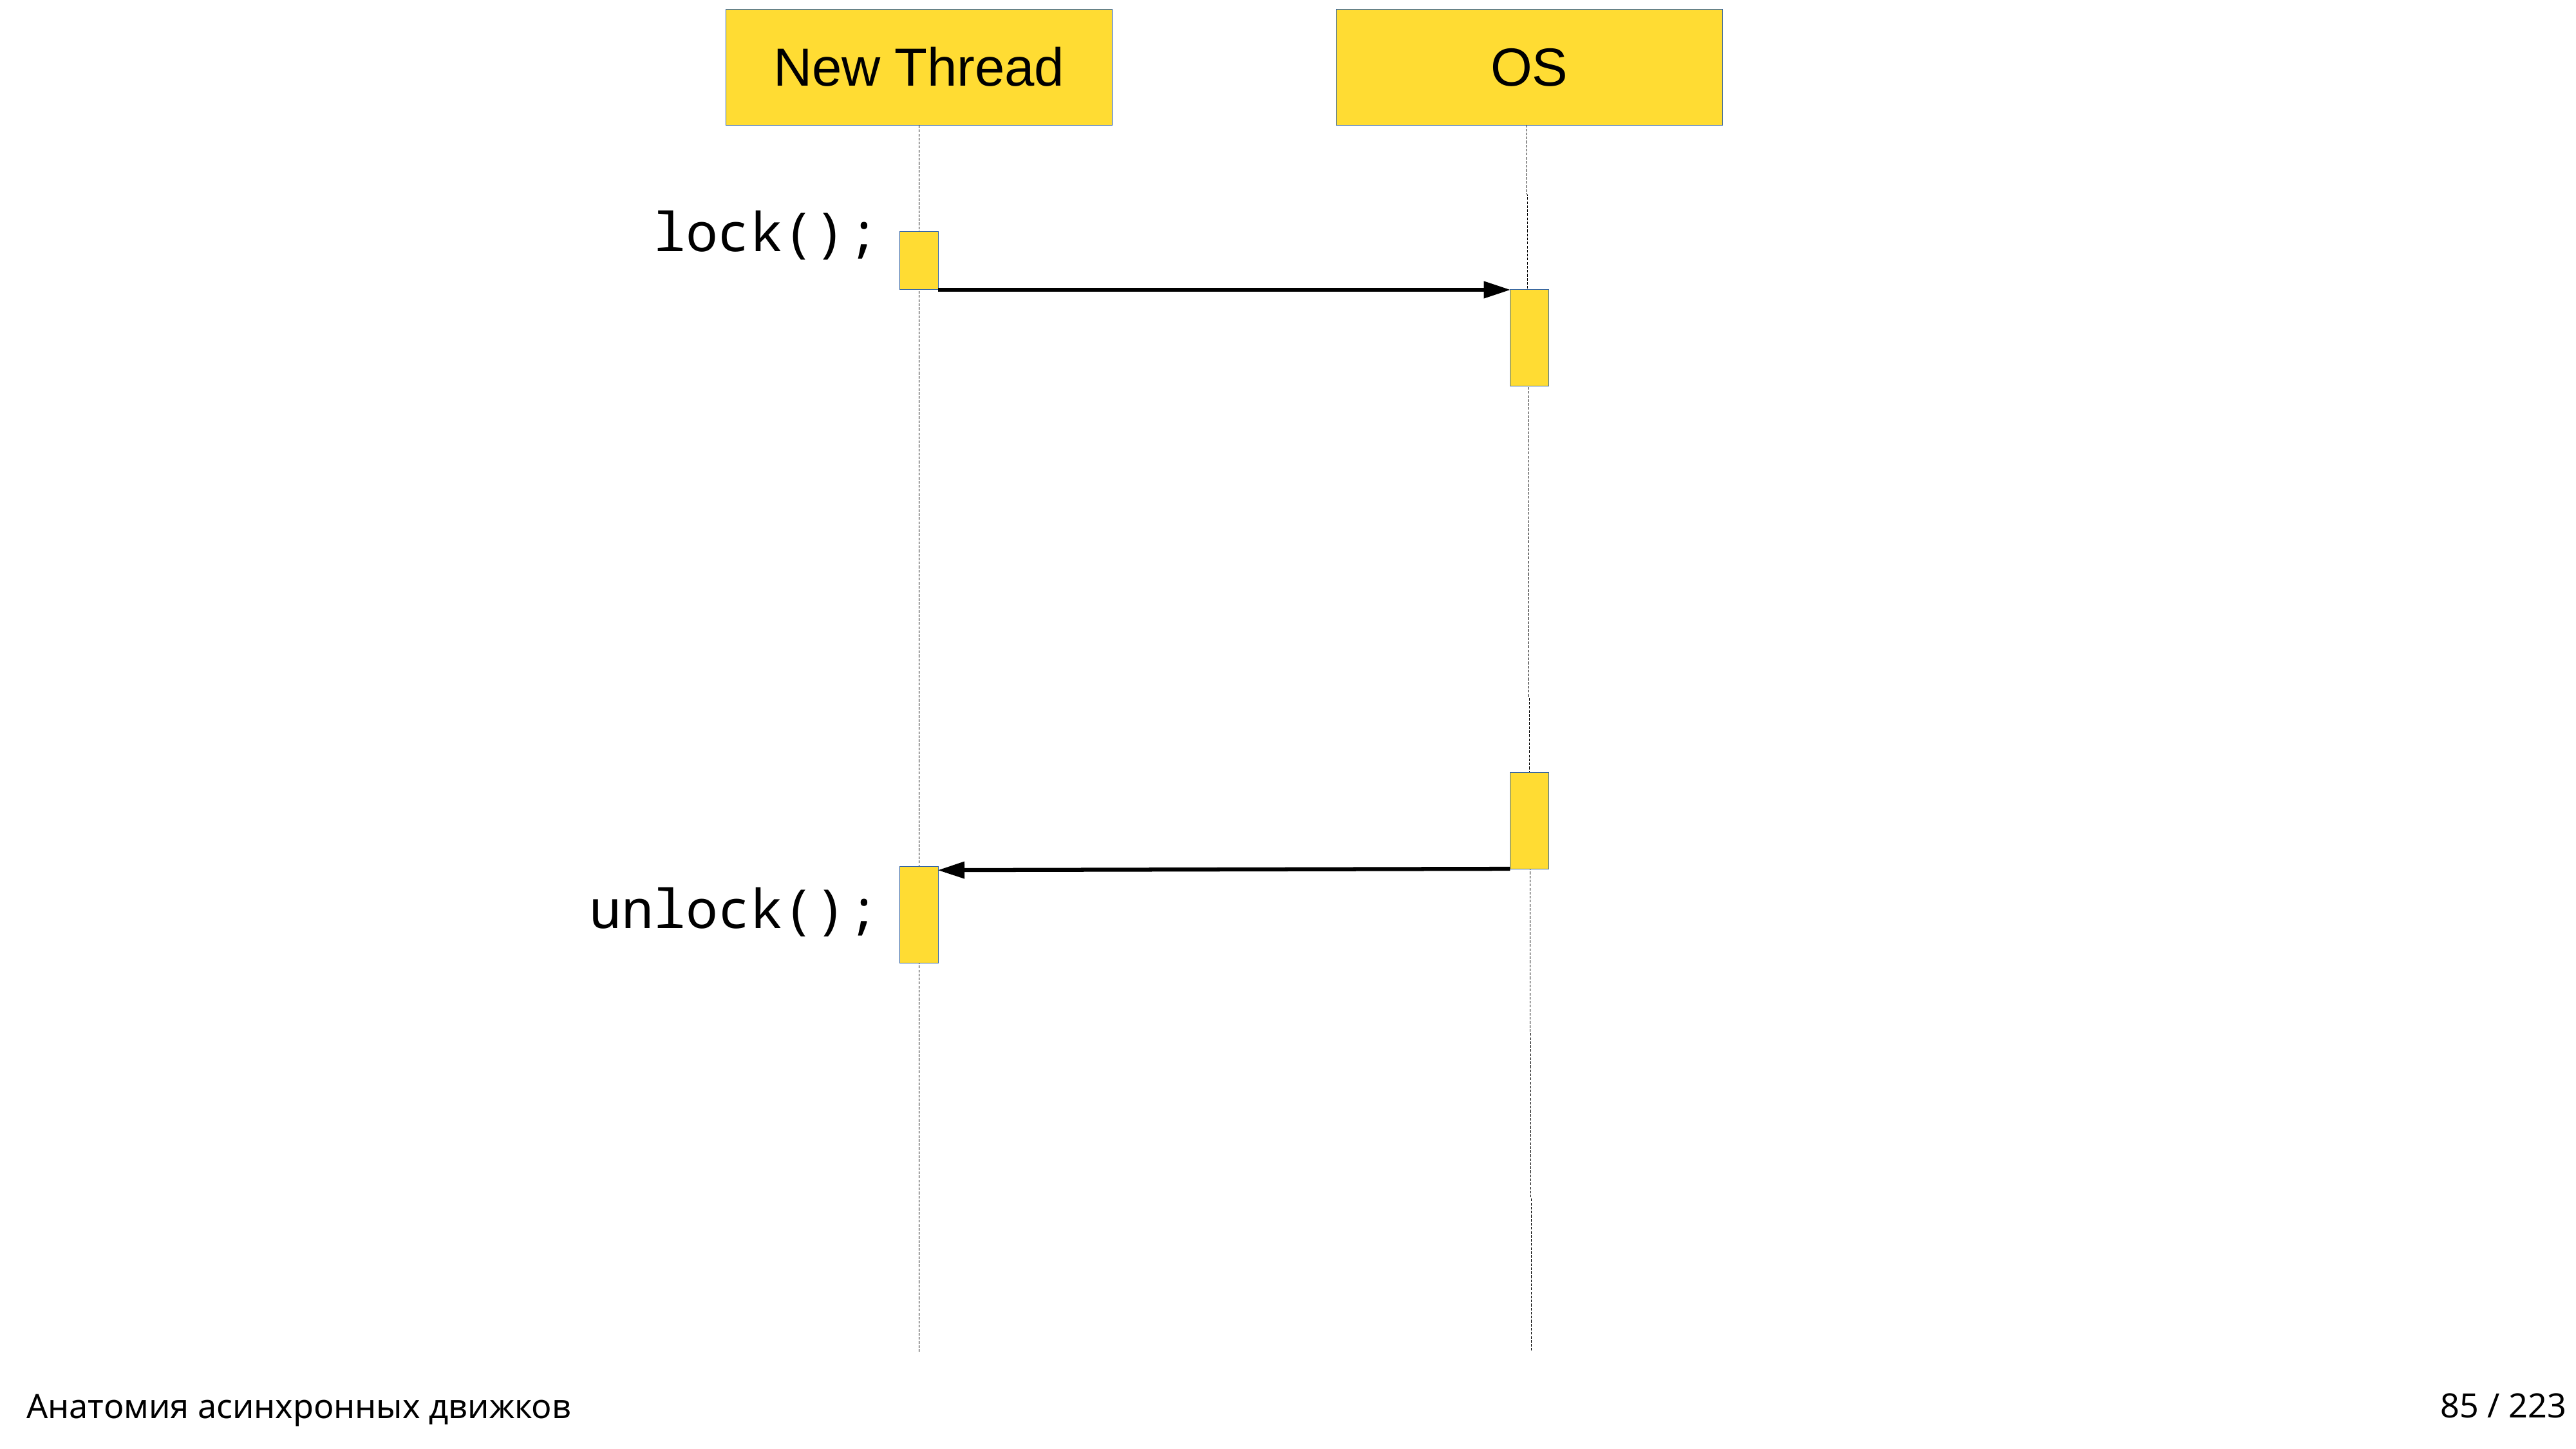

New Thread
OS
lock();
unlock();
# Анатомия асинхронных движков